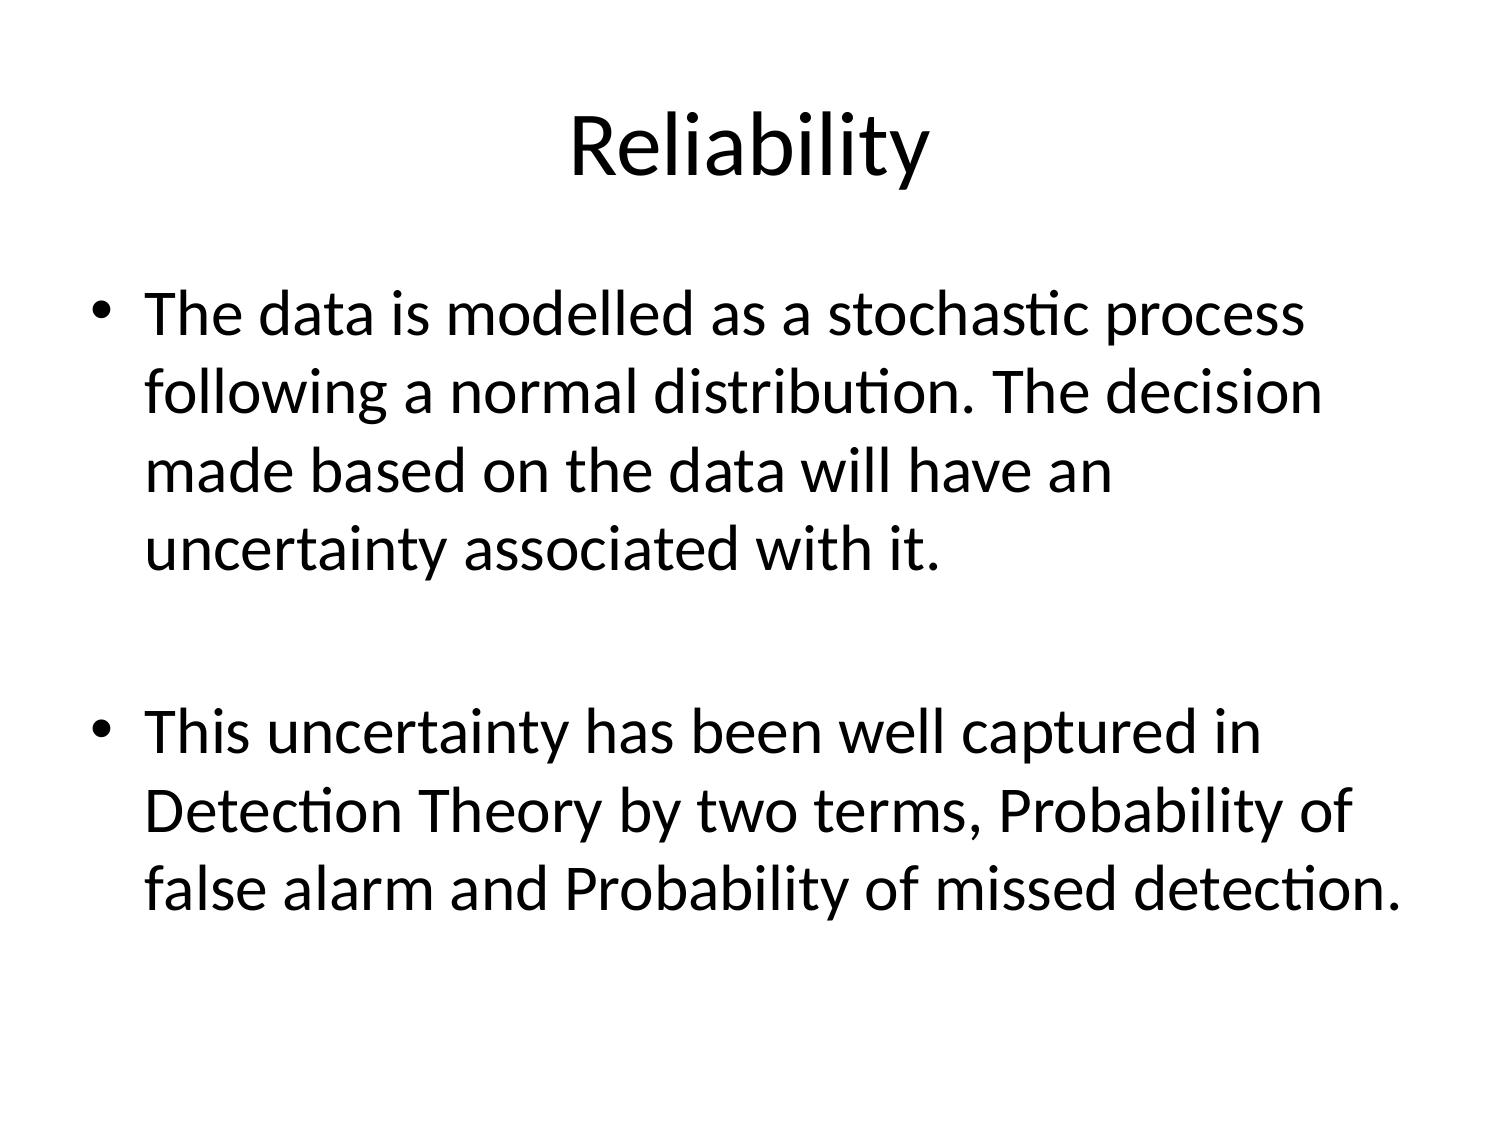

# Reliability
The data is modelled as a stochastic process following a normal distribution. The decision made based on the data will have an uncertainty associated with it.
This uncertainty has been well captured in Detection Theory by two terms, Probability of false alarm and Probability of missed detection.